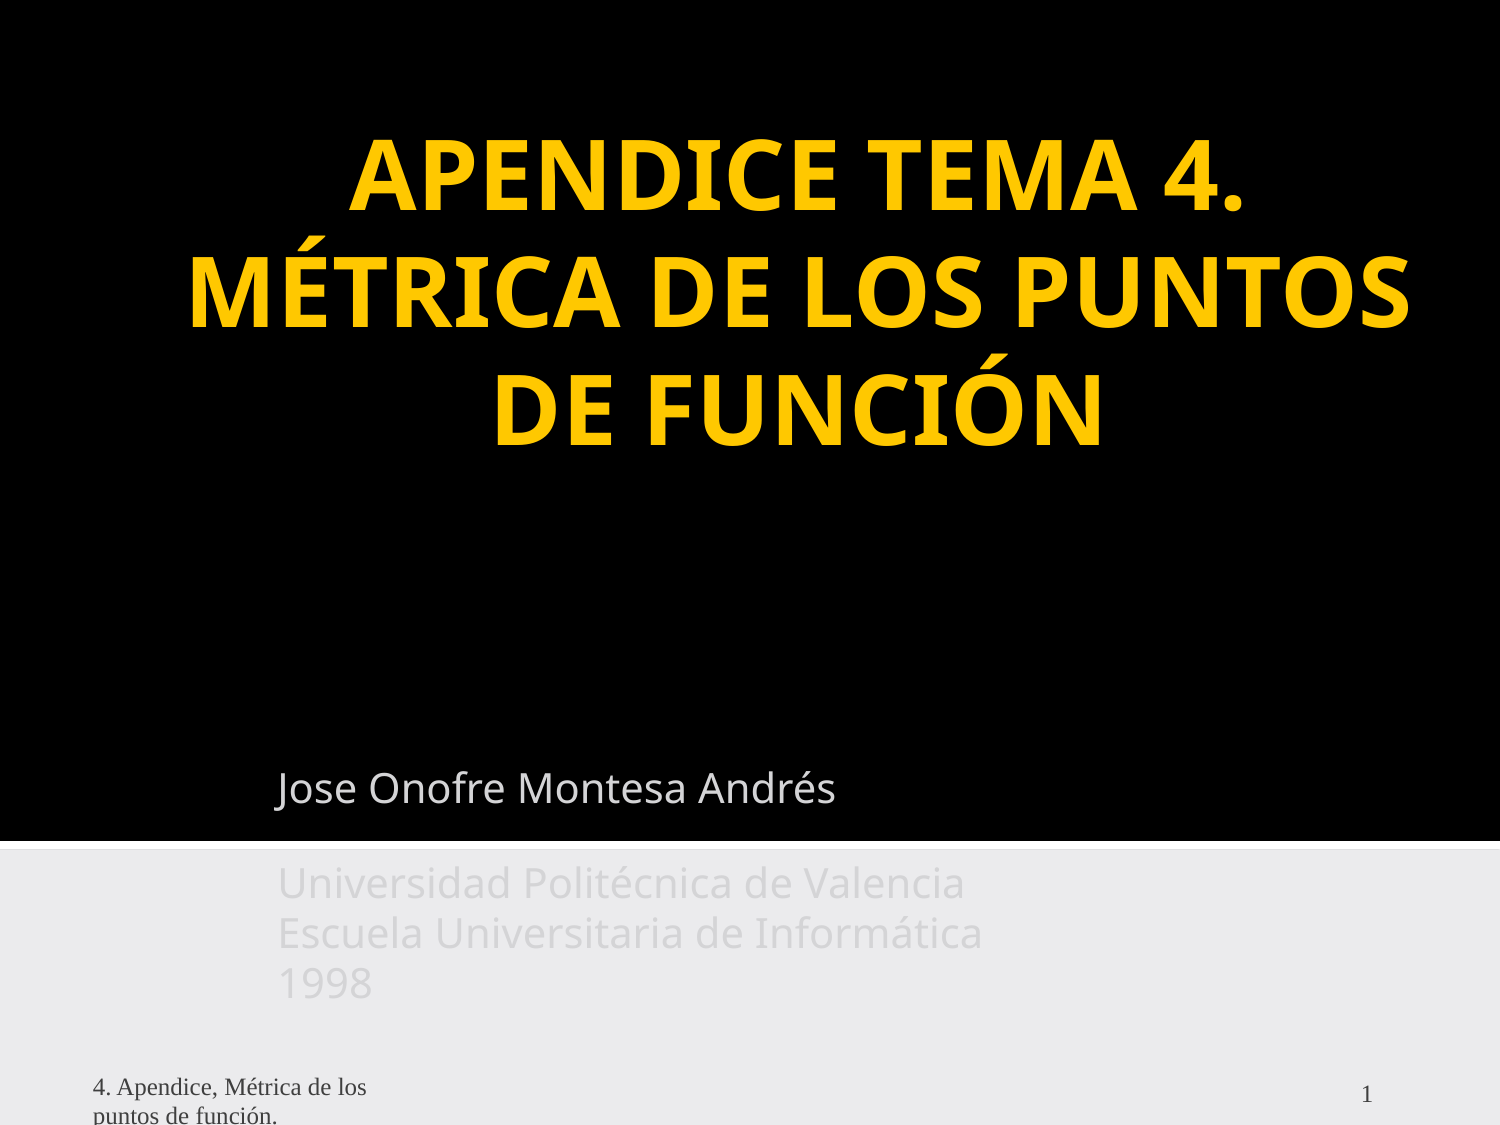

# APENDICE TEMA 4. MÉTRICA DE LOS PUNTOS DE FUNCIÓN
Jose Onofre Montesa Andrés
Universidad Politécnica de Valencia
Escuela Universitaria de Informática
1998
4. Apendice, Métrica de los puntos de función.